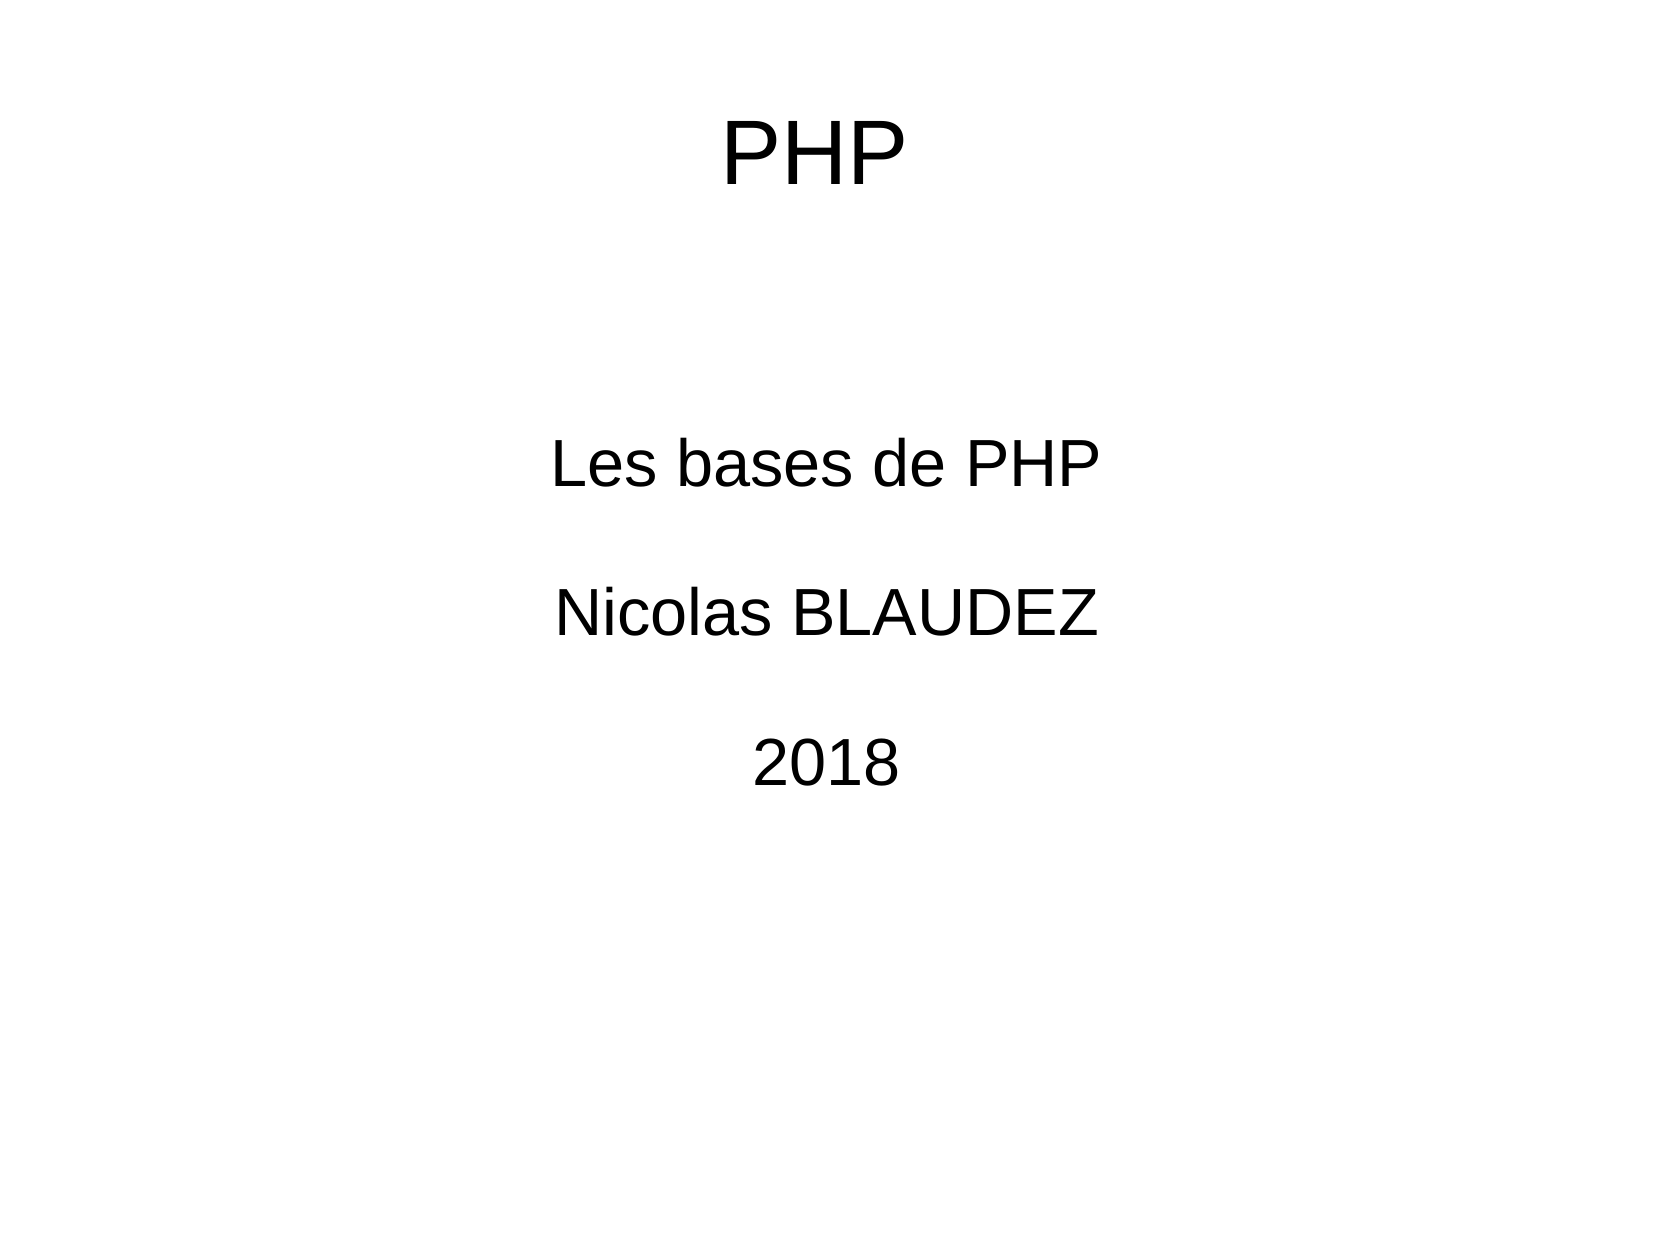

# PHP
Les bases de PHP
Nicolas BLAUDEZ
2018